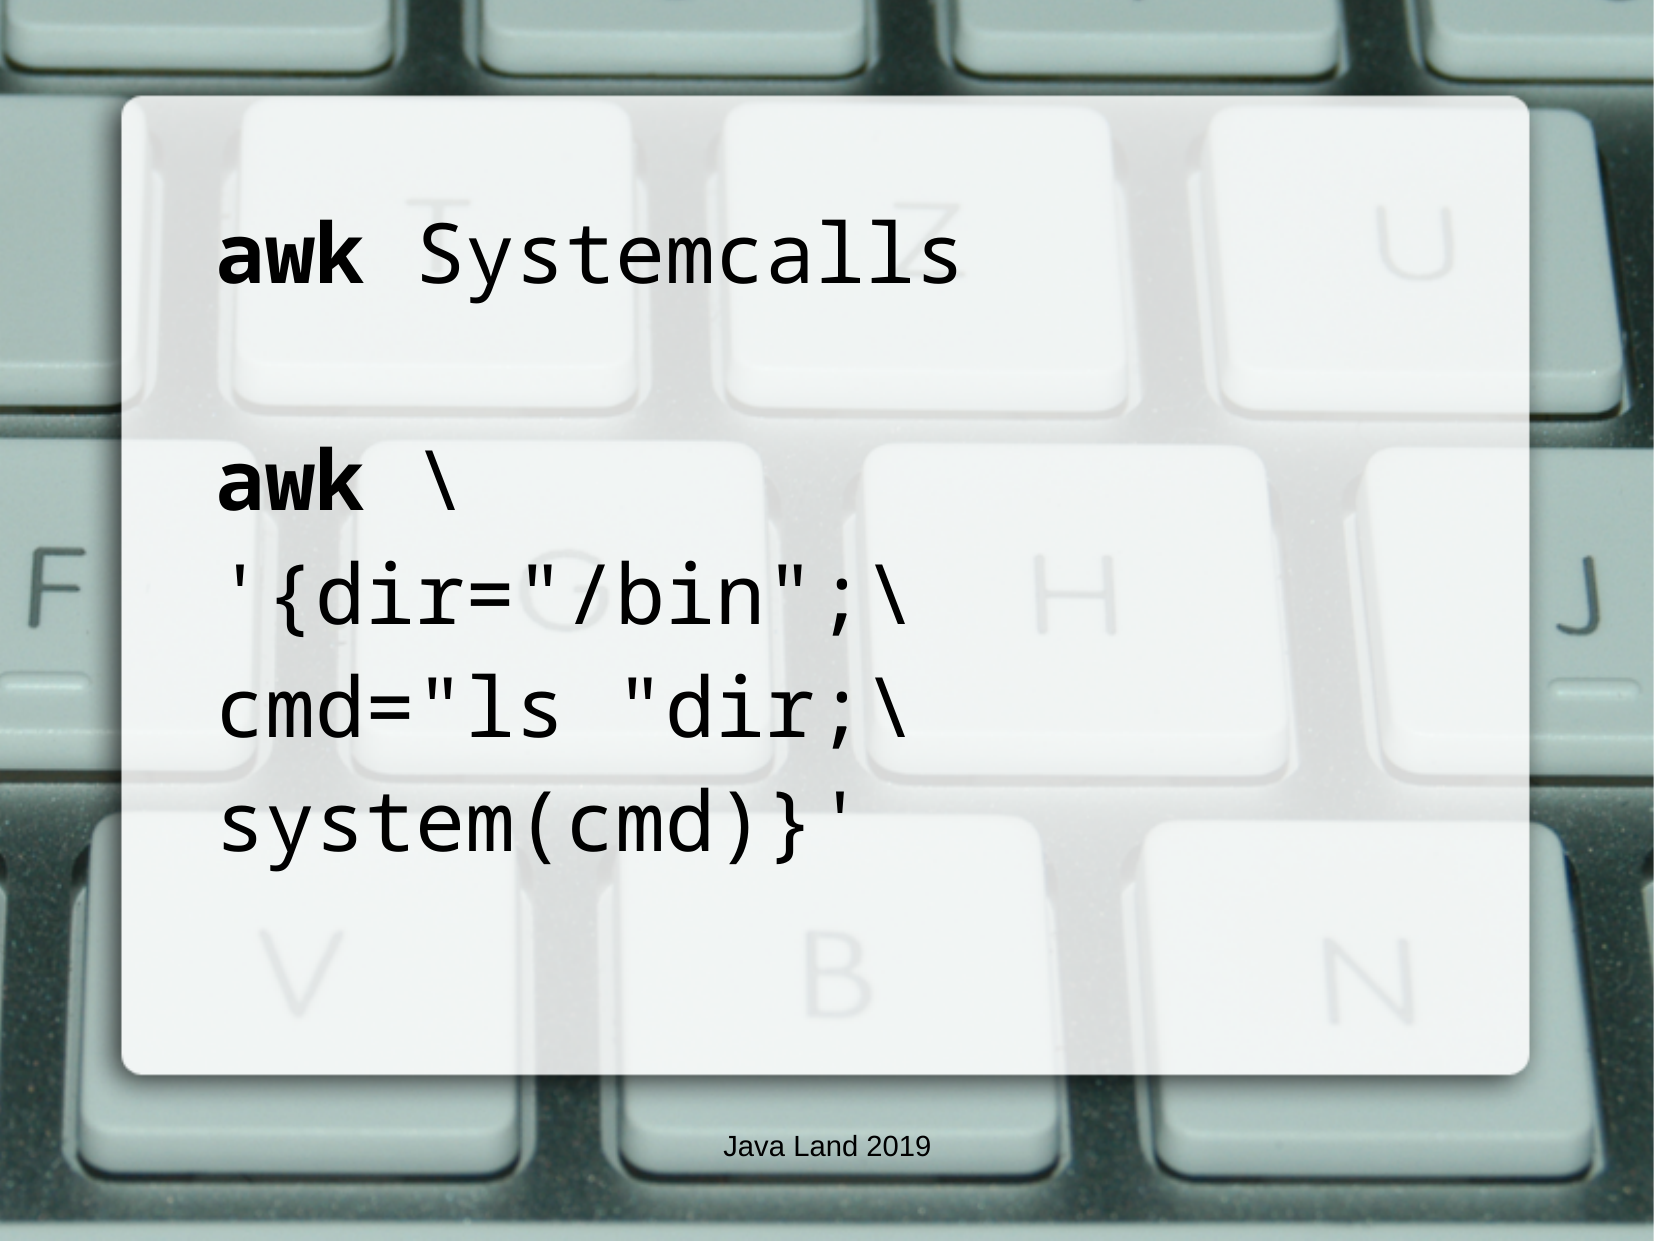

#
awk Systemcalls
awk \
'{dir="/bin";\
cmd="ls "dir;\
system(cmd)}'